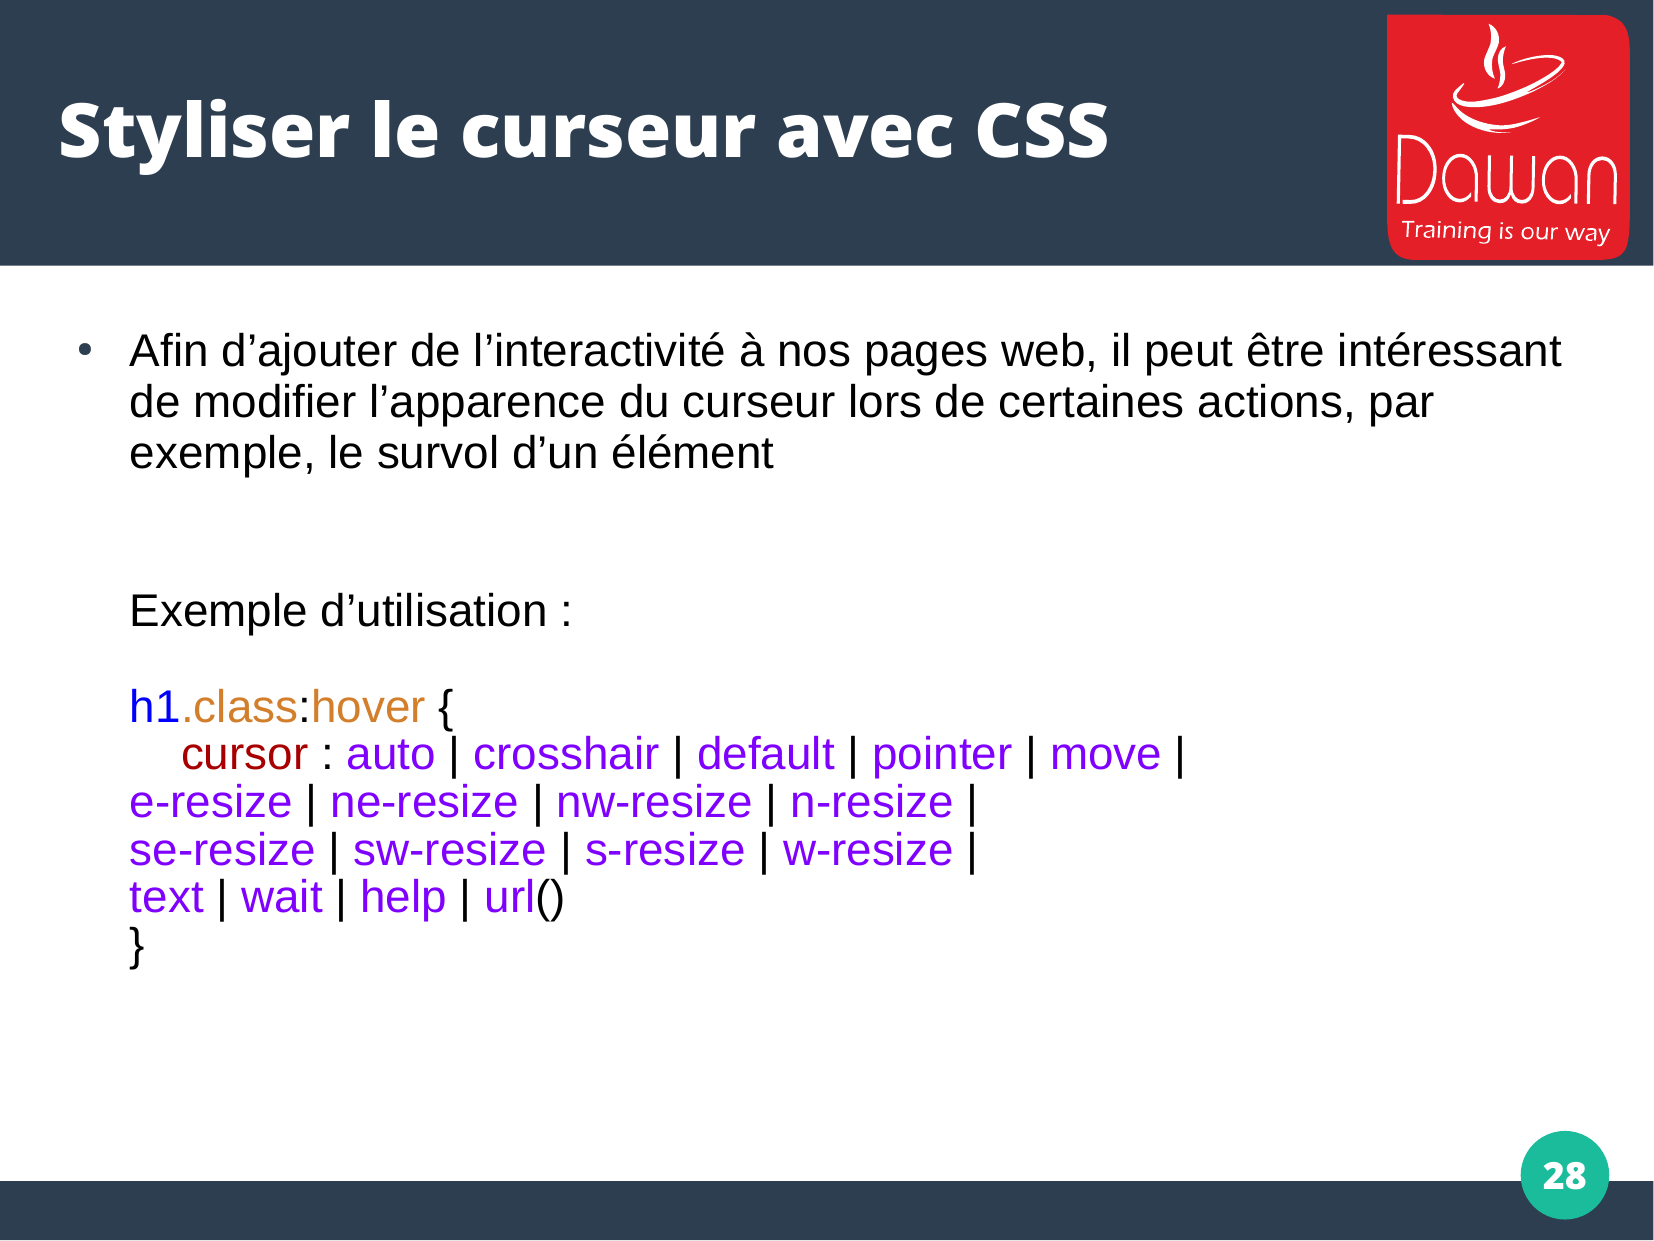

# Styliser le curseur avec CSS
Afin d’ajouter de l’interactivité à nos pages web, il peut être intéressant de modifier l’apparence du curseur lors de certaines actions, par exemple, le survol d’un élément
Exemple d’utilisation :
h1.class:hover {
 cursor : auto | crosshair | default | pointer | move |
e-resize | ne-resize | nw-resize | n-resize |
se-resize | sw-resize | s-resize | w-resize |
text | wait | help | url()
}
28